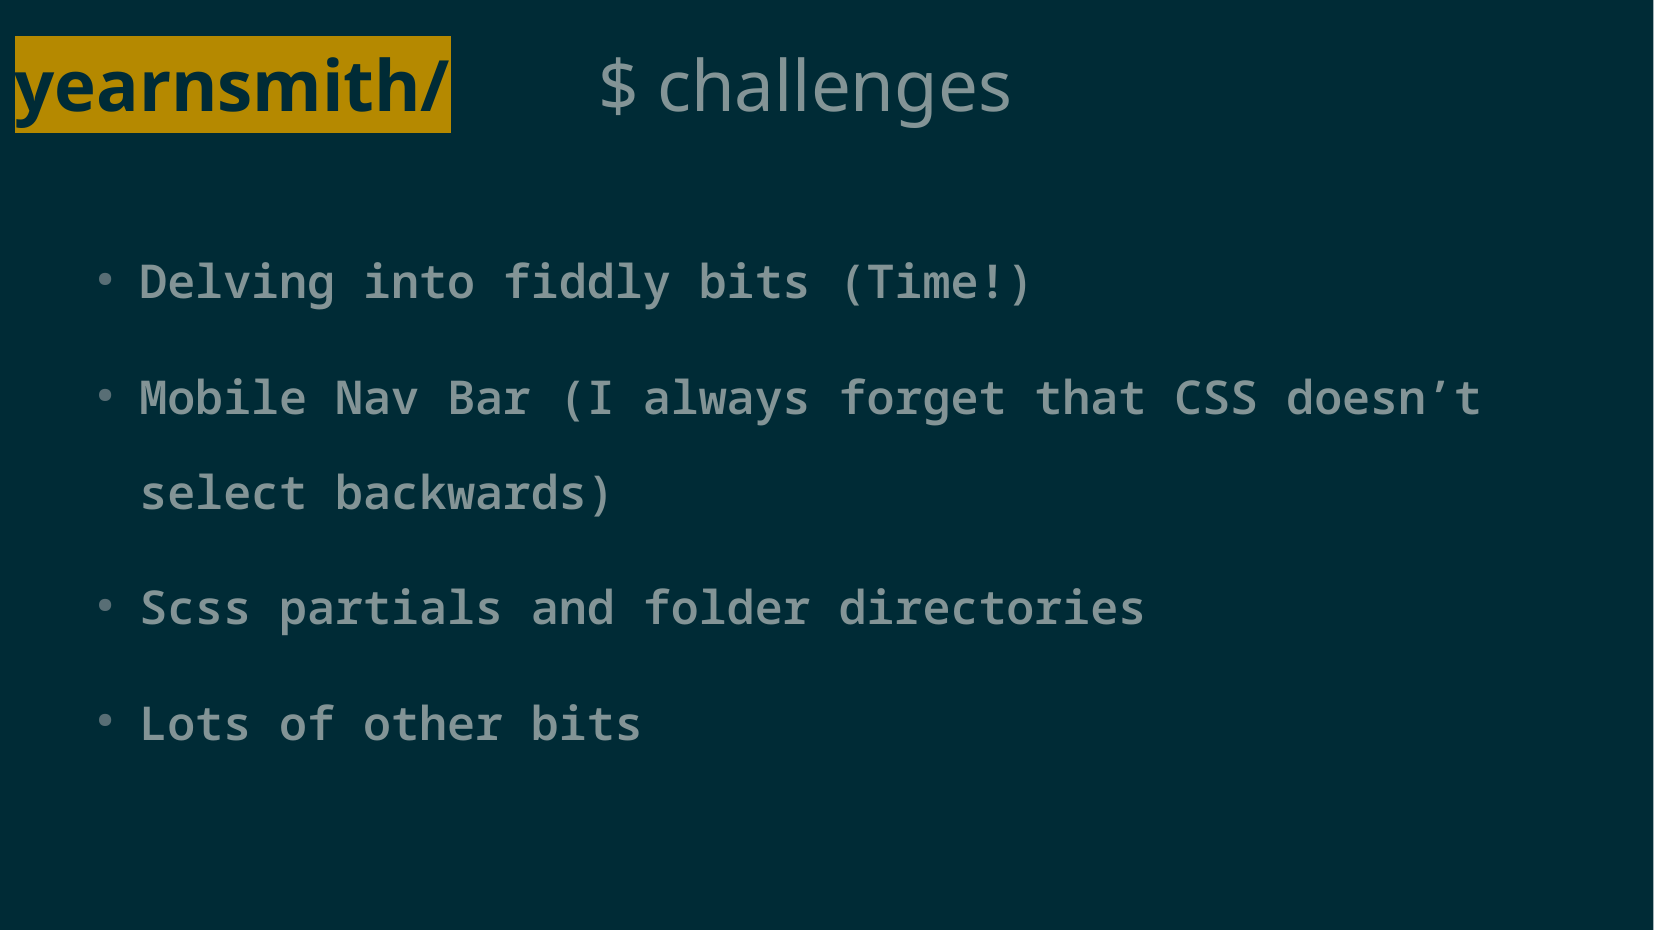

$ Challenges
Yearnsmith/
# Delving into fiddly bits (Time!)
Mobile Nav Bar (I always forget that CSS doesn’t select backwards)
Scss partials and folder directories
Lots of other bits